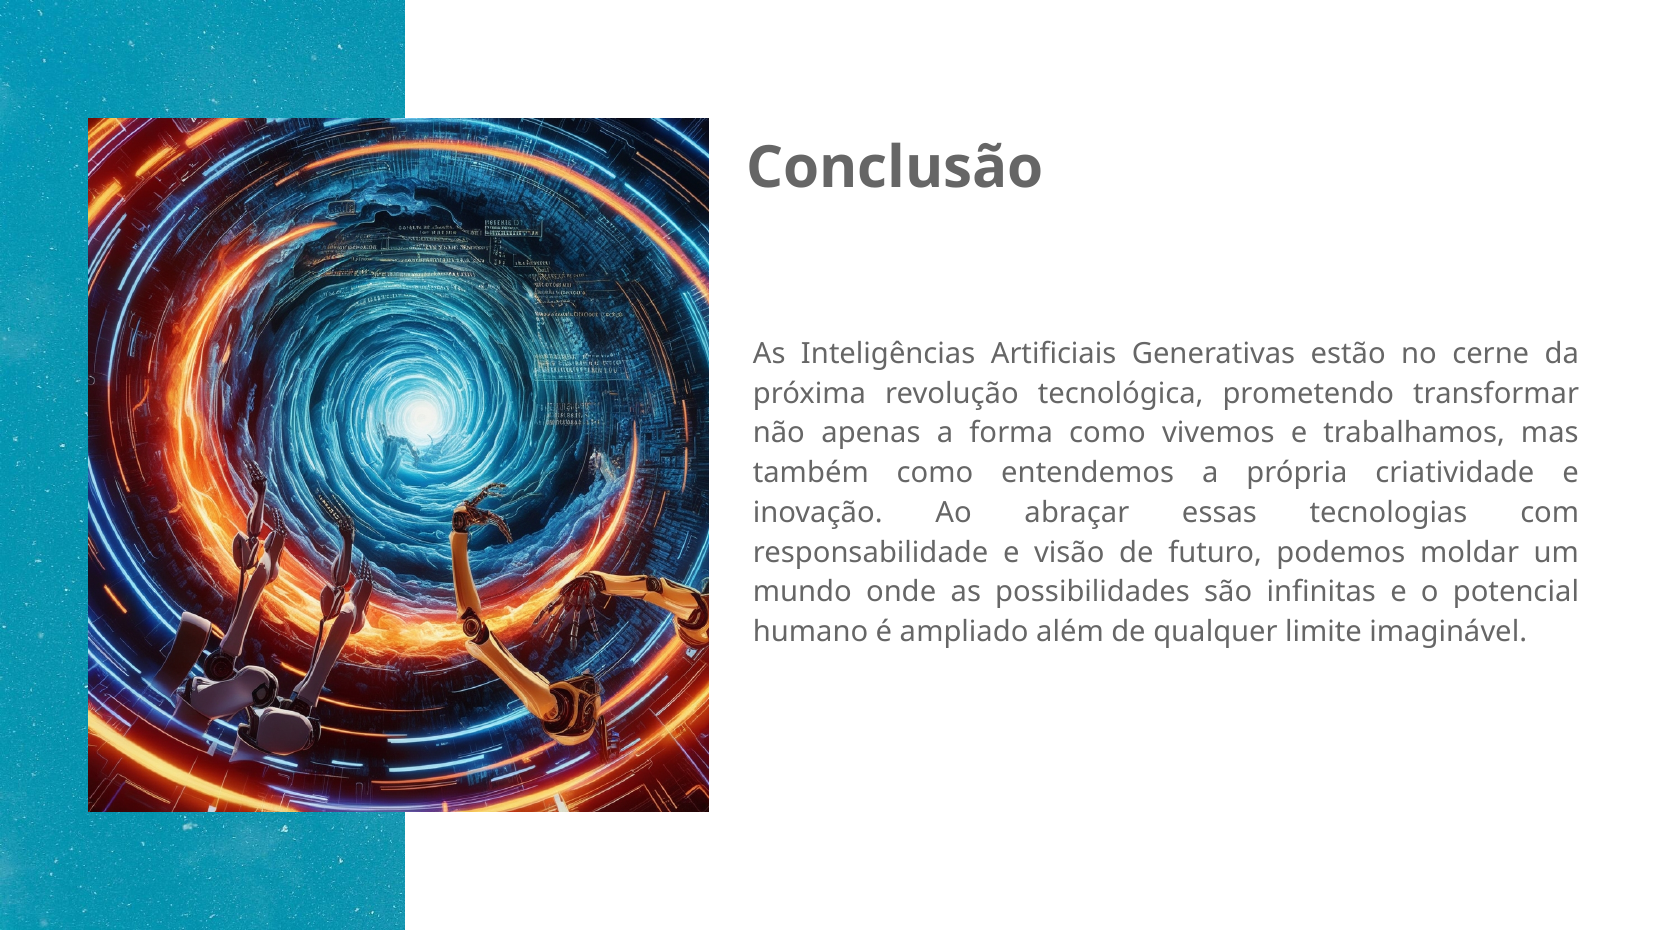

Conclusão
As Inteligências Artificiais Generativas estão no cerne da próxima revolução tecnológica, prometendo transformar não apenas a forma como vivemos e trabalhamos, mas também como entendemos a própria criatividade e inovação. Ao abraçar essas tecnologias com responsabilidade e visão de futuro, podemos moldar um mundo onde as possibilidades são infinitas e o potencial humano é ampliado além de qualquer limite imaginável.